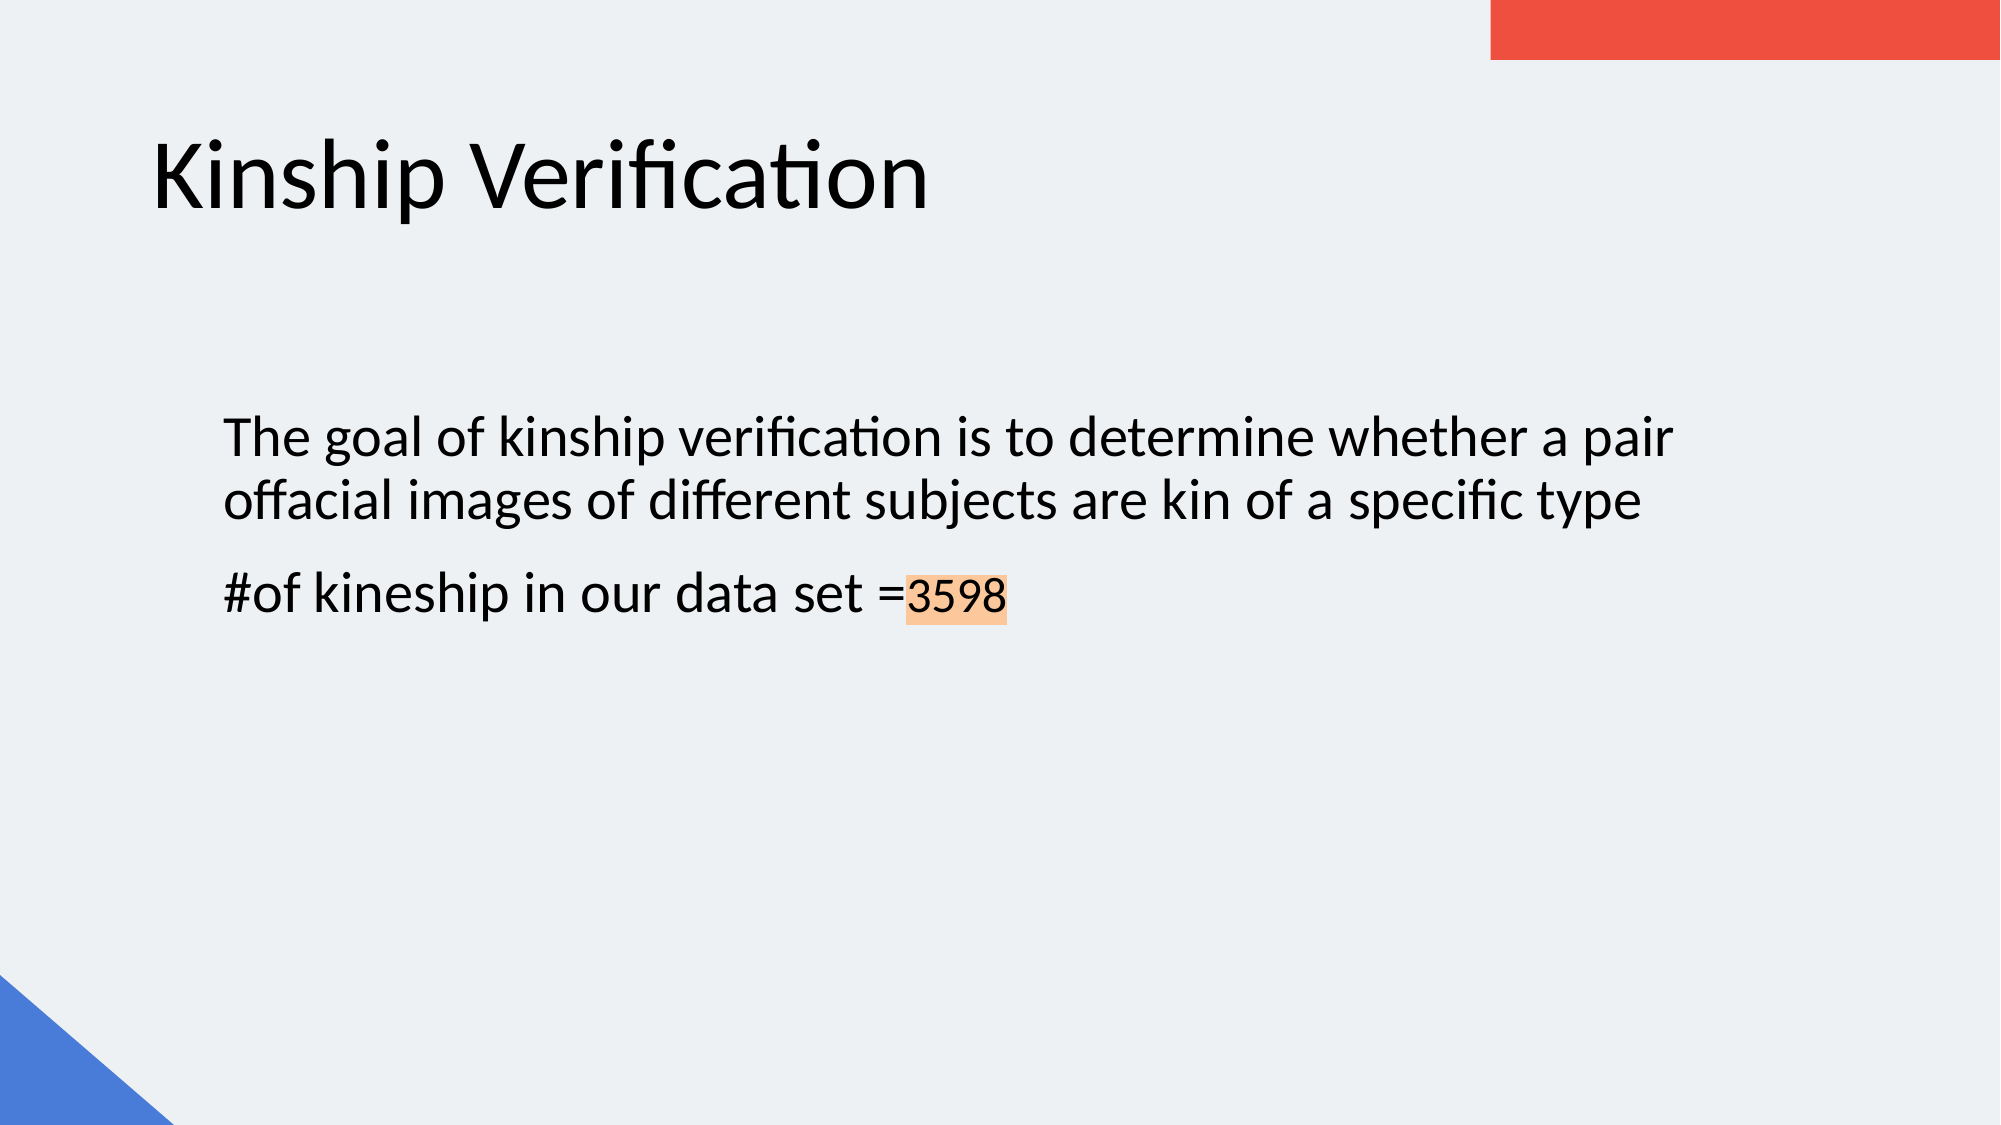

# Kinship Verification
The goal of kinship verification is to determine whether a pair offacial images of different subjects are kin of a specific type
#of kineship in our data set =3598